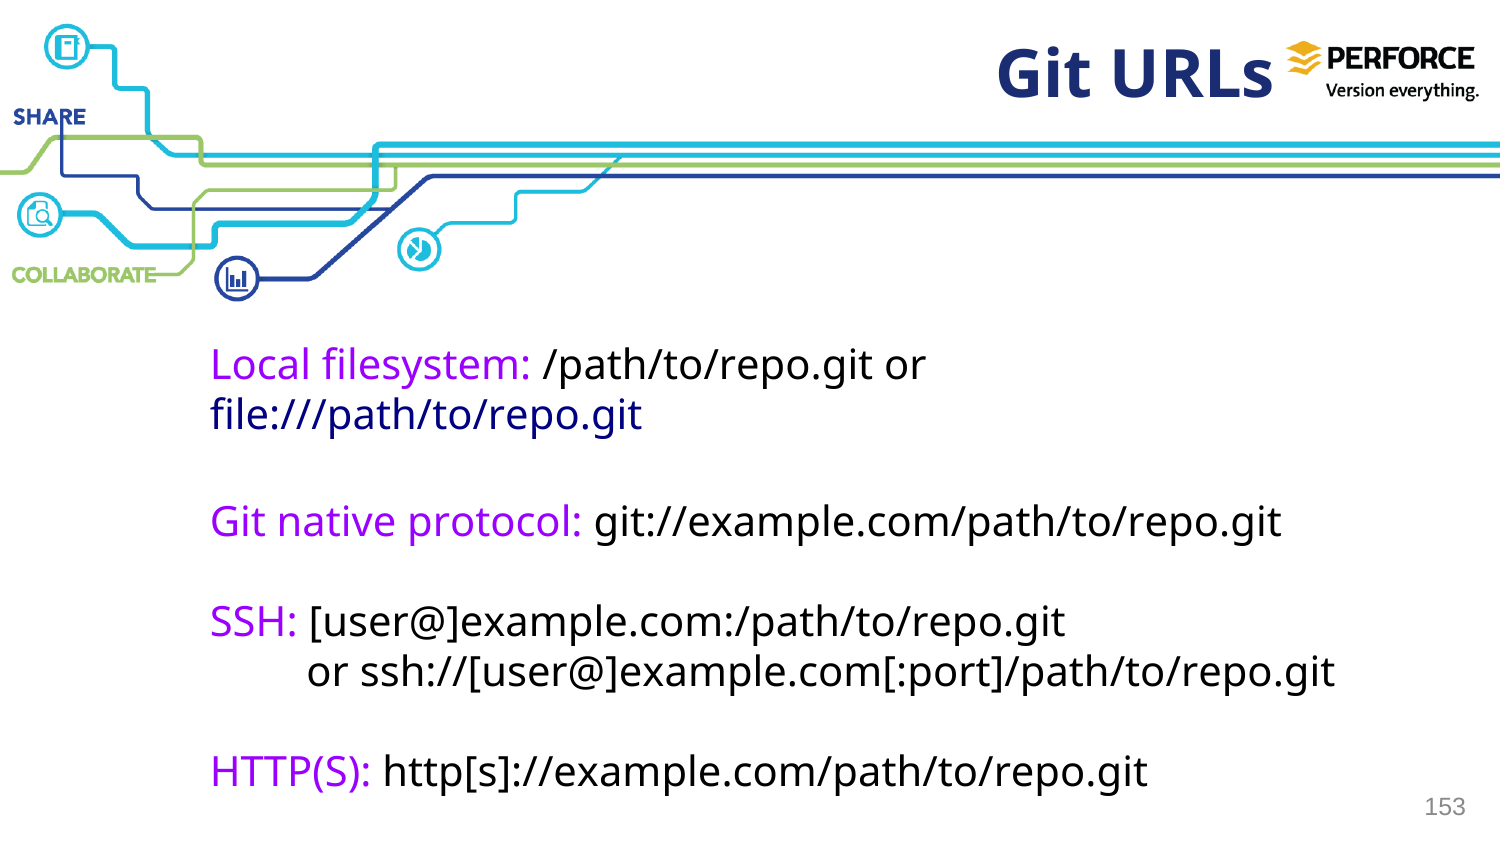

# Git URLs
Local filesystem: /path/to/repo.git or file:///path/to/repo.git
Git native protocol: git://example.com/path/to/repo.git
SSH: [user@]example.com:/path/to/repo.git
 or ssh://[user@]example.com[:port]/path/to/repo.git
HTTP(S): http[s]://example.com/path/to/repo.git